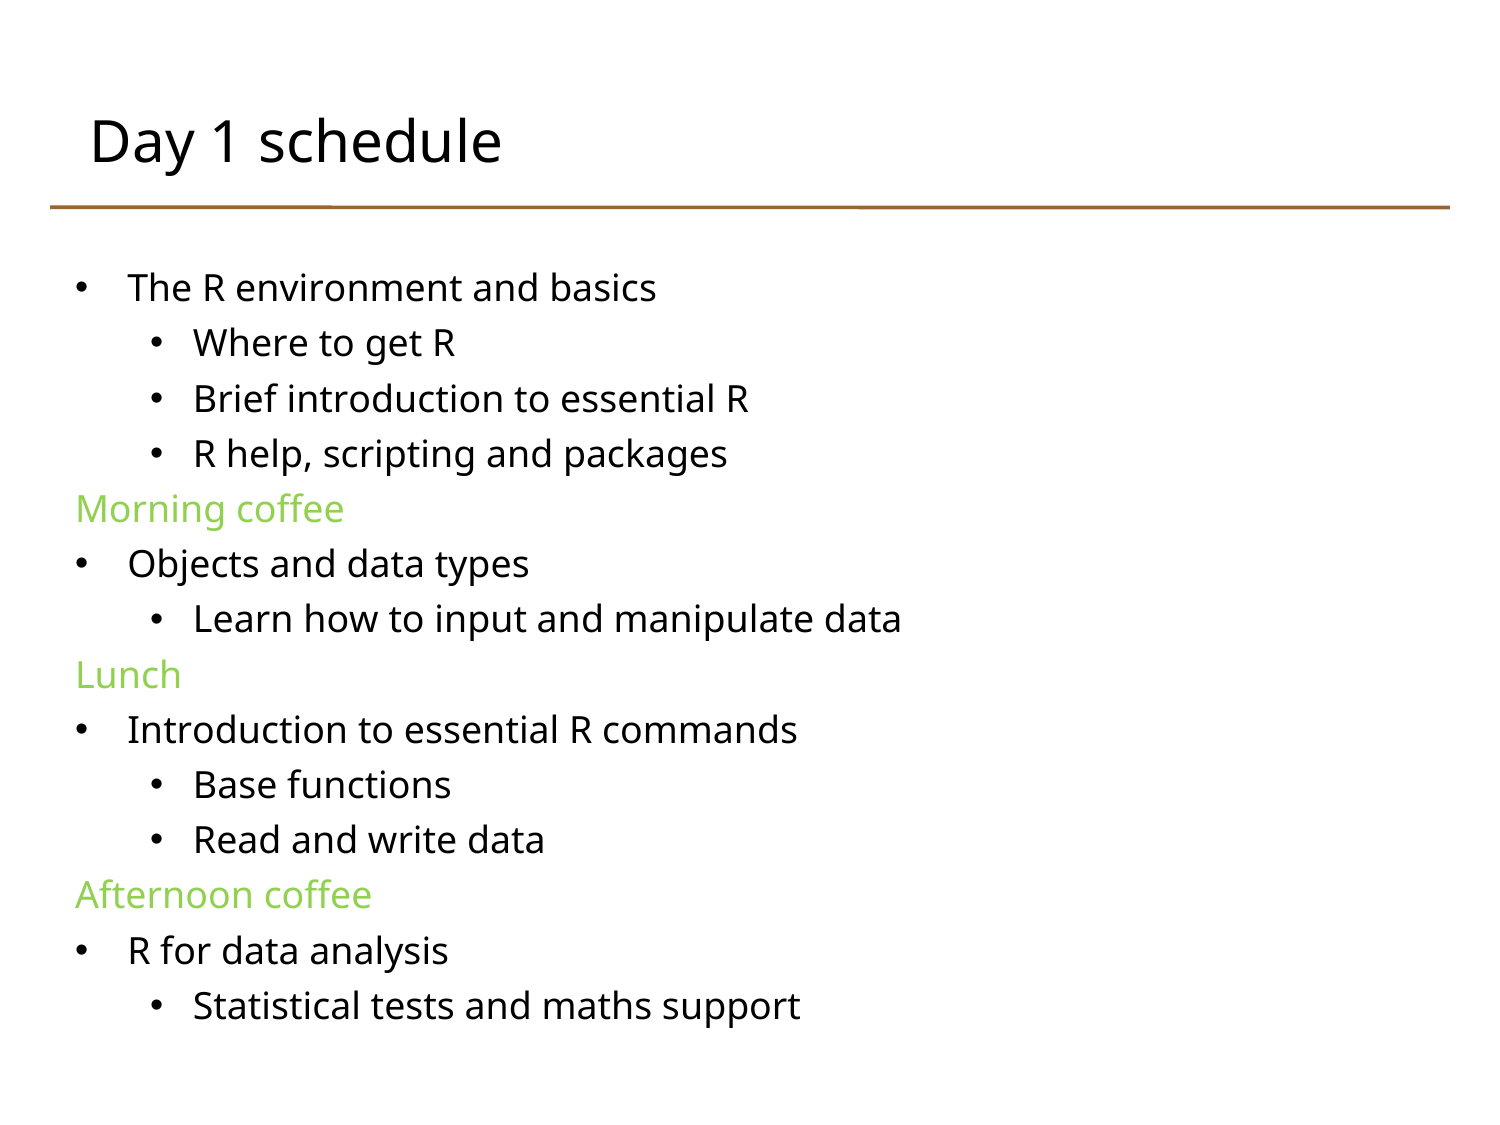

Day 1 schedule
The R environment and basics
Where to get R
Brief introduction to essential R
R help, scripting and packages
Morning coffee
Objects and data types
Learn how to input and manipulate data
Lunch
Introduction to essential R commands
Base functions
Read and write data
Afternoon coffee
R for data analysis
Statistical tests and maths support